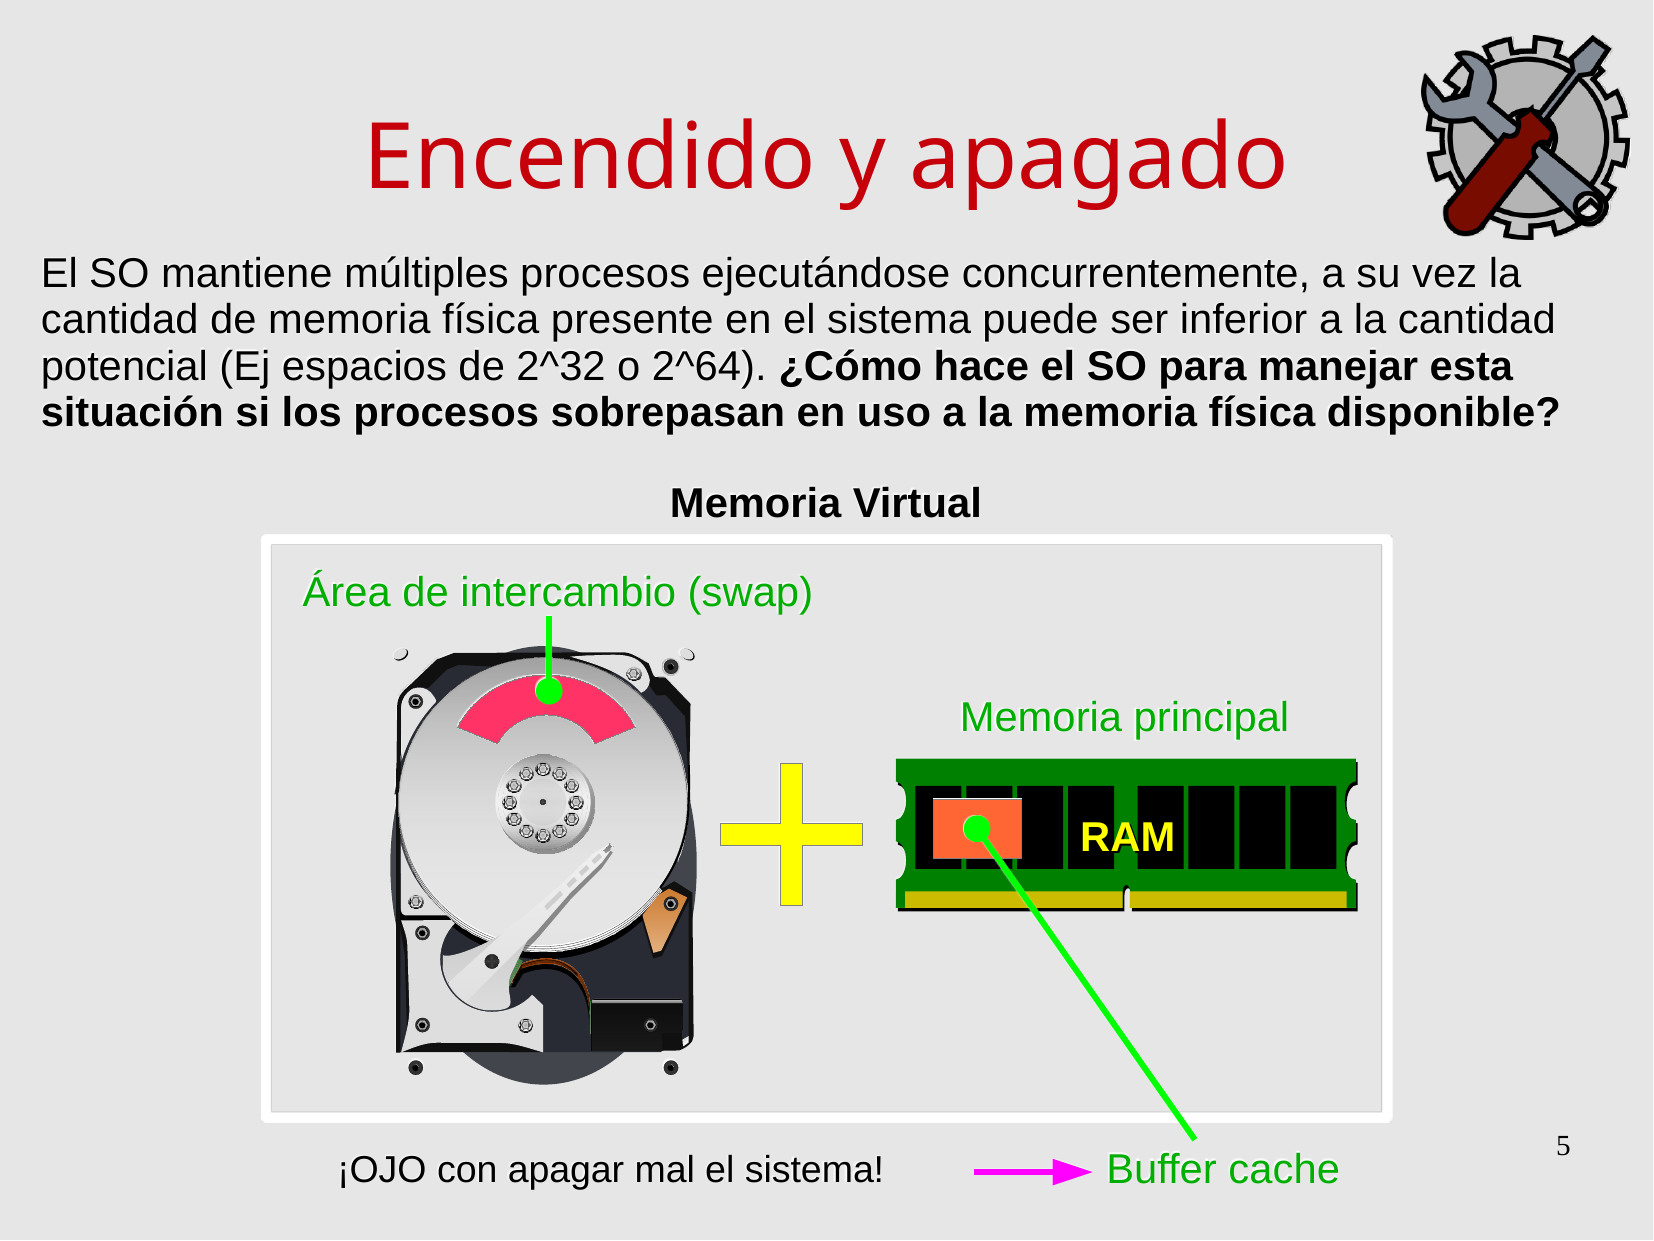

# Encendido y apagado
El SO mantiene múltiples procesos ejecutándose concurrentemente, a su vez la cantidad de memoria física presente en el sistema puede ser inferior a la cantidad potencial (Ej espacios de 2^32 o 2^64). ¿Cómo hace el SO para manejar esta situación si los procesos sobrepasan en uso a la memoria física disponible?
Memoria Virtual
Área de intercambio (swap)
Memoria principal
RAM
Buffer cache
5
¡OJO con apagar mal el sistema!